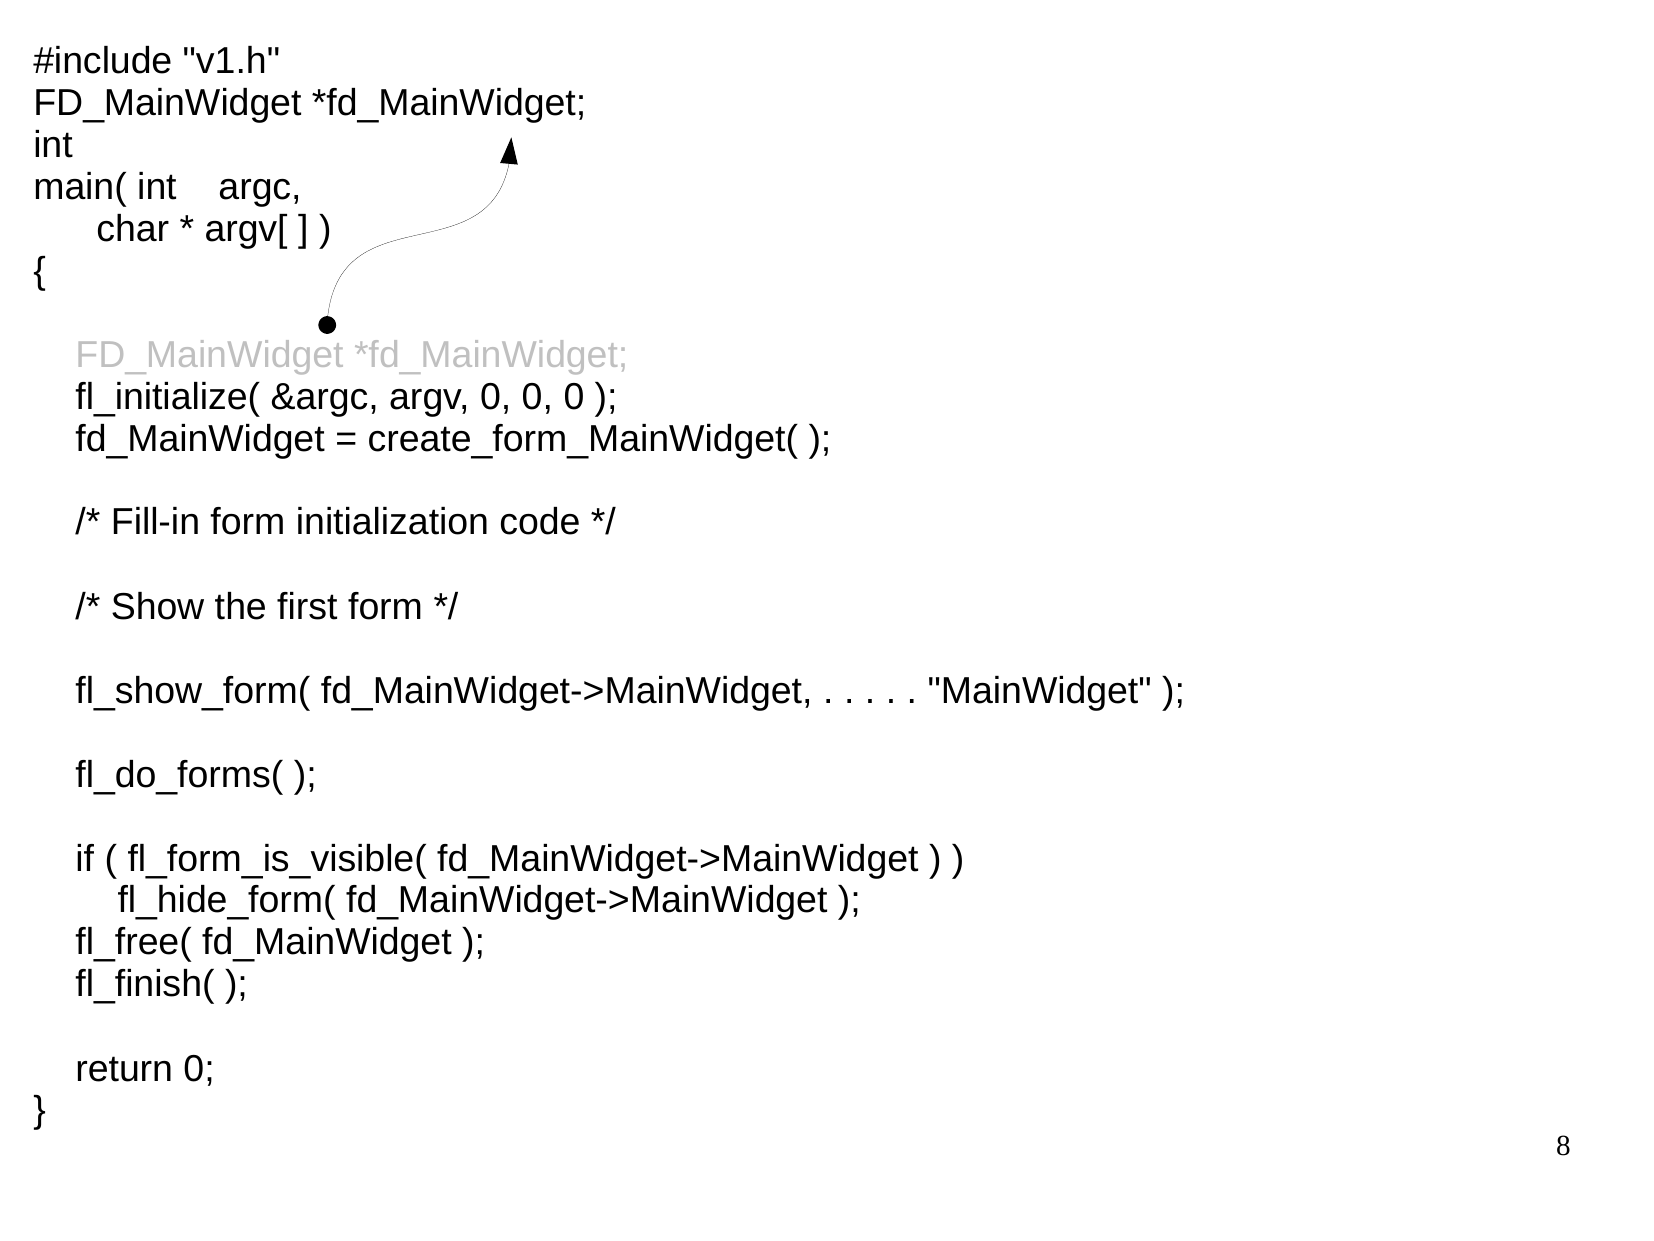

#include "v1.h"
FD_MainWidget *fd_MainWidget;
int
main( int argc,
 char * argv[ ] )
{
 FD_MainWidget *fd_MainWidget;
 fl_initialize( &argc, argv, 0, 0, 0 );
 fd_MainWidget = create_form_MainWidget( );
 /* Fill-in form initialization code */
 /* Show the first form */
 fl_show_form( fd_MainWidget->MainWidget, . . . . . "MainWidget" );
 fl_do_forms( );
 if ( fl_form_is_visible( fd_MainWidget->MainWidget ) )
 fl_hide_form( fd_MainWidget->MainWidget );
 fl_free( fd_MainWidget );
 fl_finish( );
 return 0;
}
8